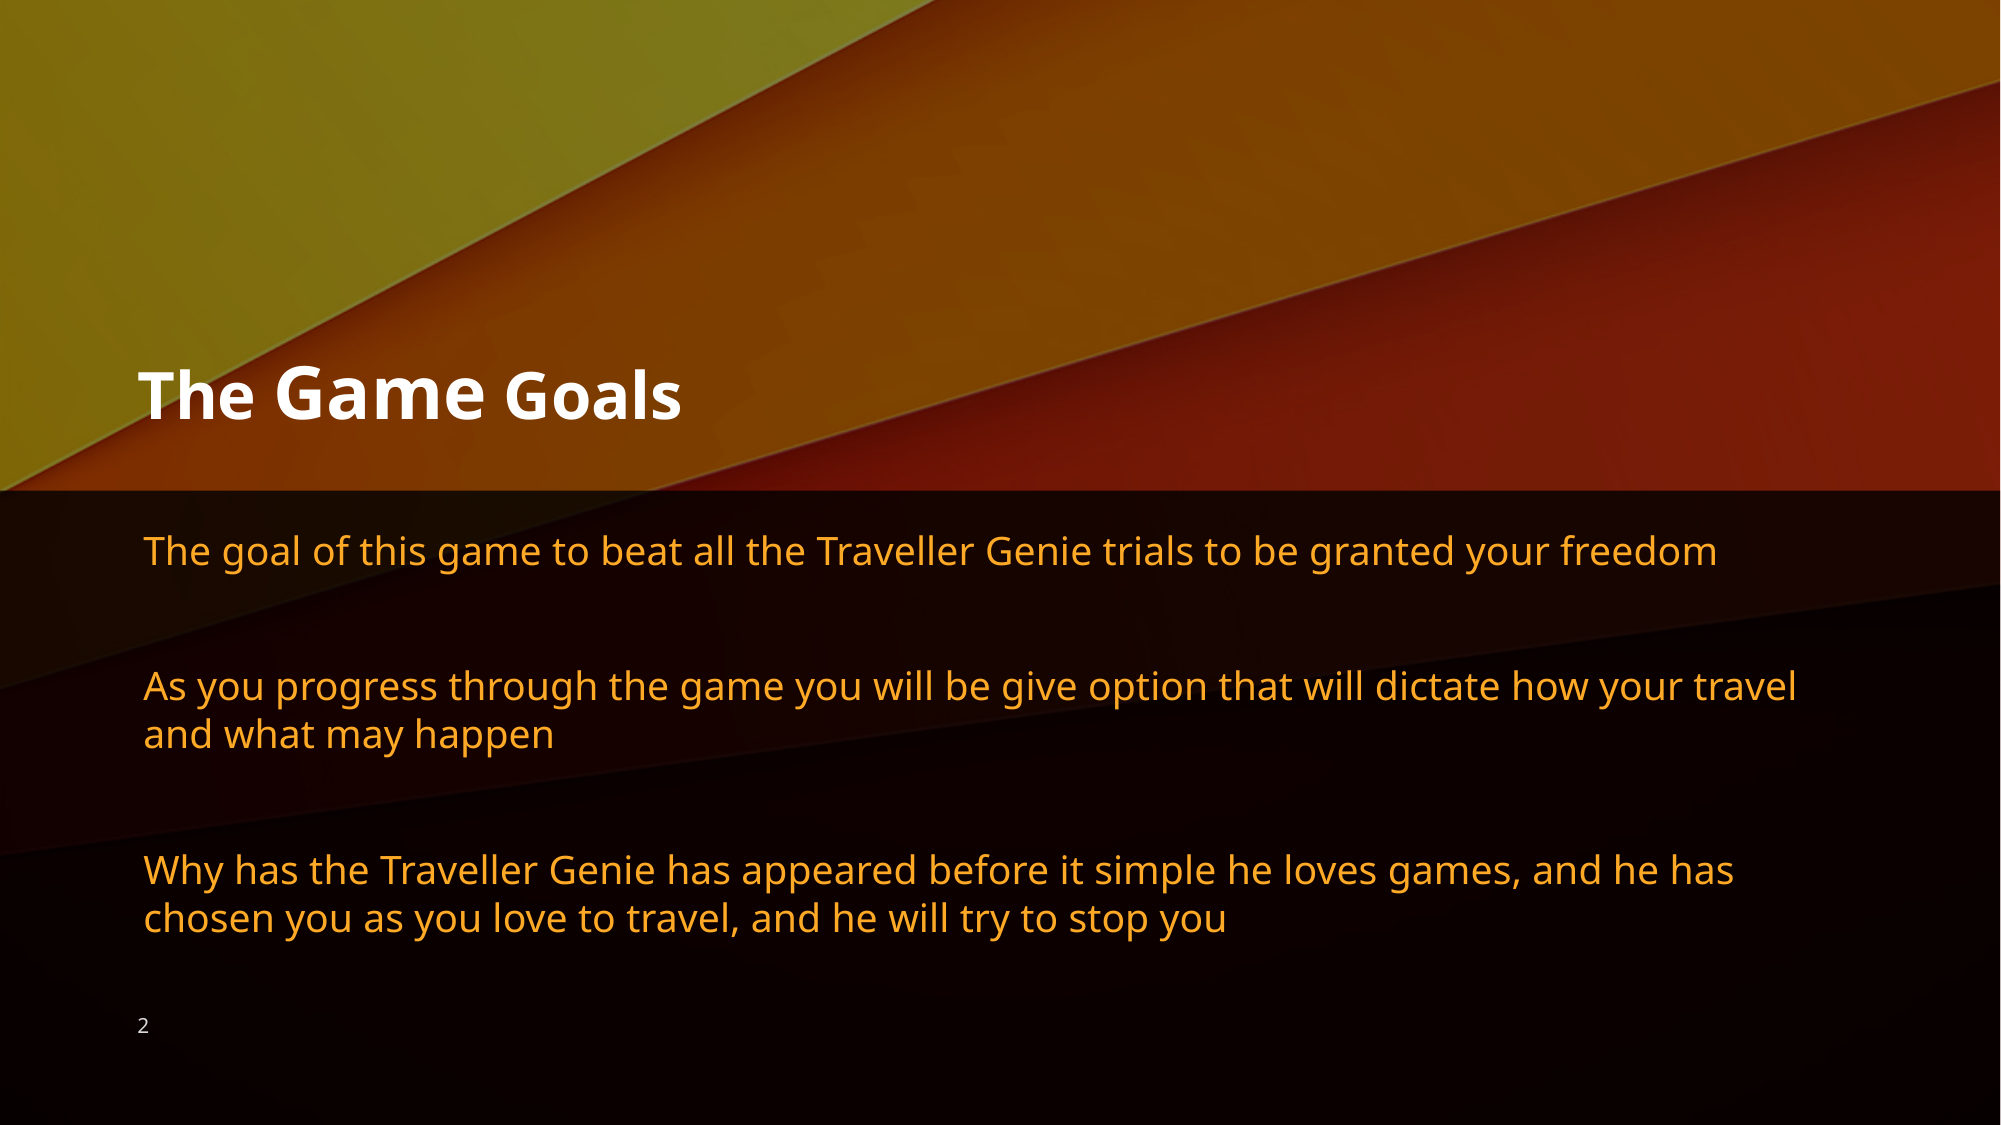

# The Game Goals
The goal of this game to beat all the Traveller Genie trials to be granted your freedom
As you progress through the game you will be give option that will dictate how your travel and what may happen
Why has the Traveller Genie has appeared before it simple he loves games, and he has chosen you as you love to travel, and he will try to stop you
2